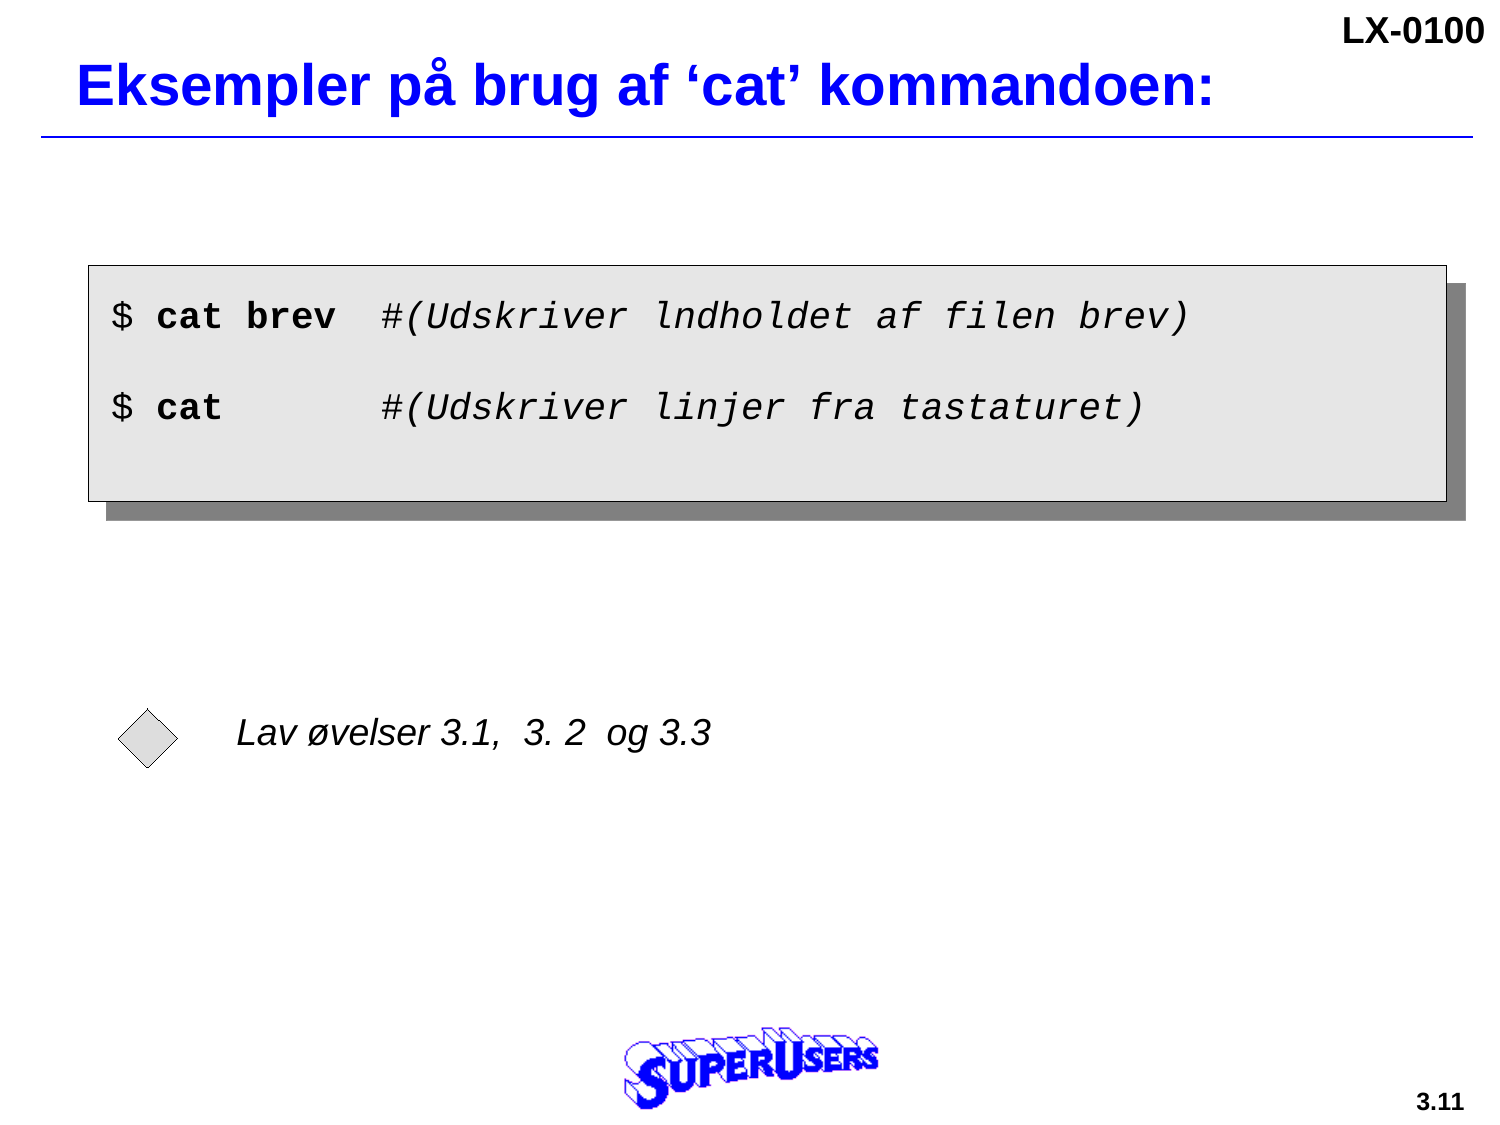

# Eksempler på brug af ‘cat’ kommandoen:
 $ cat brev #(Udskriver lndholdet af filen brev)
 $ cat #(Udskriver linjer fra tastaturet)
Lav øvelser 3.1, 3. 2 og 3.3